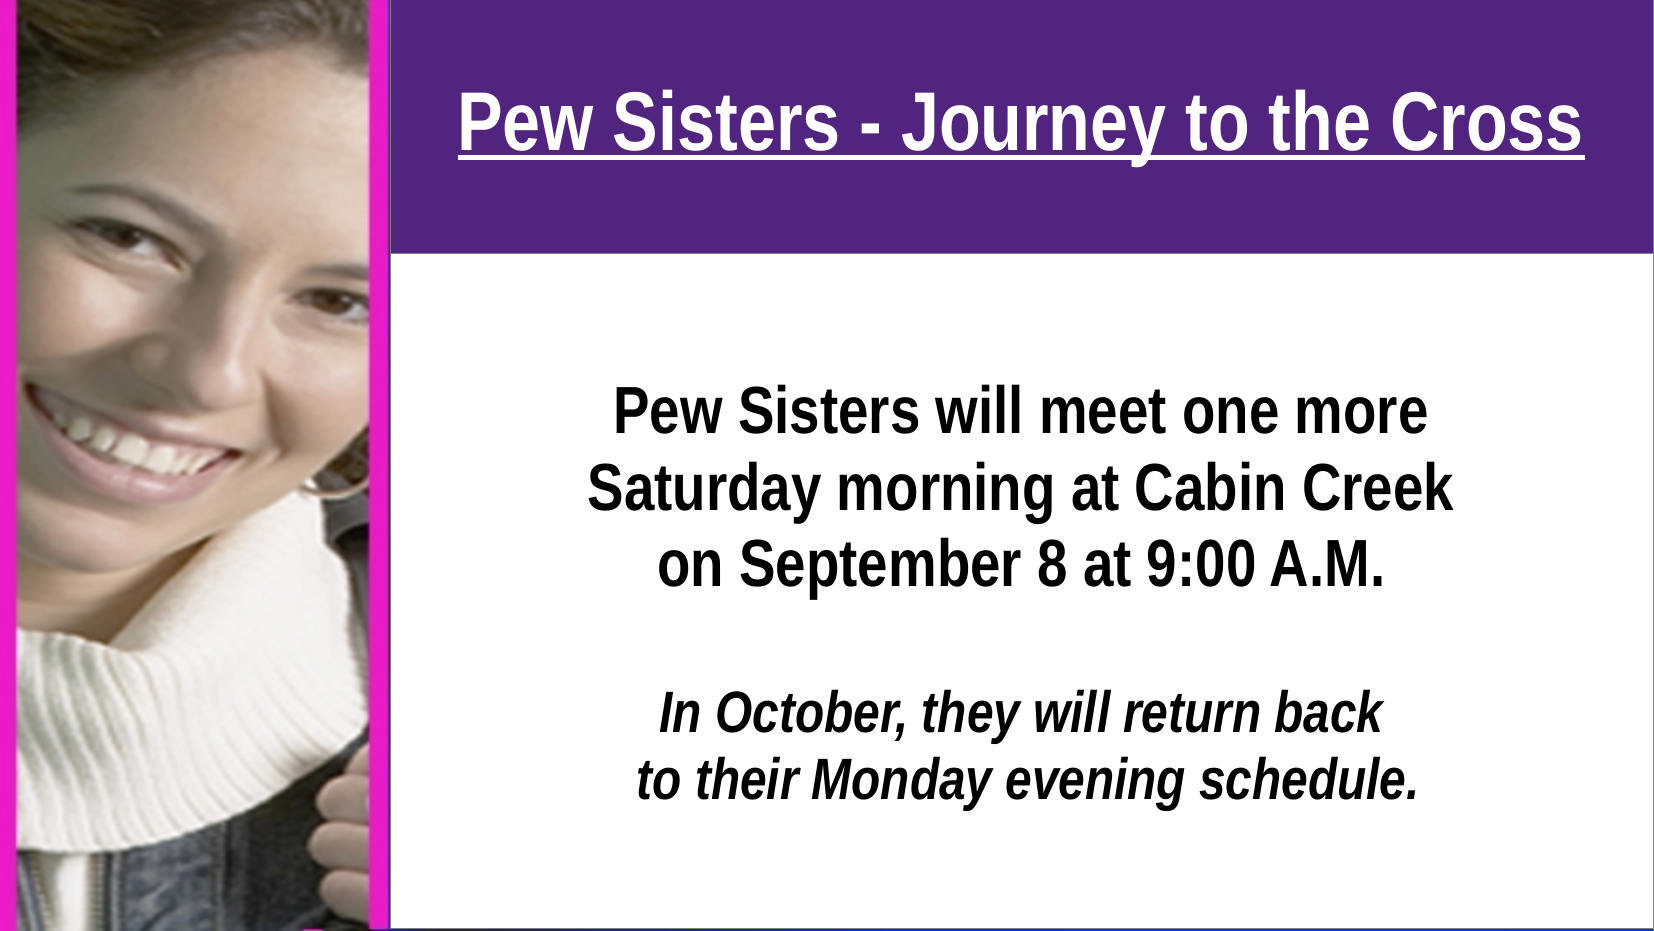

Pew Sisters - Journey to the Cross
Pew Sisters will meet one more
Saturday morning at Cabin Creek
on September 8 at 9:00 A.M.
In October, they will return back
 to their Monday evening schedule.
10